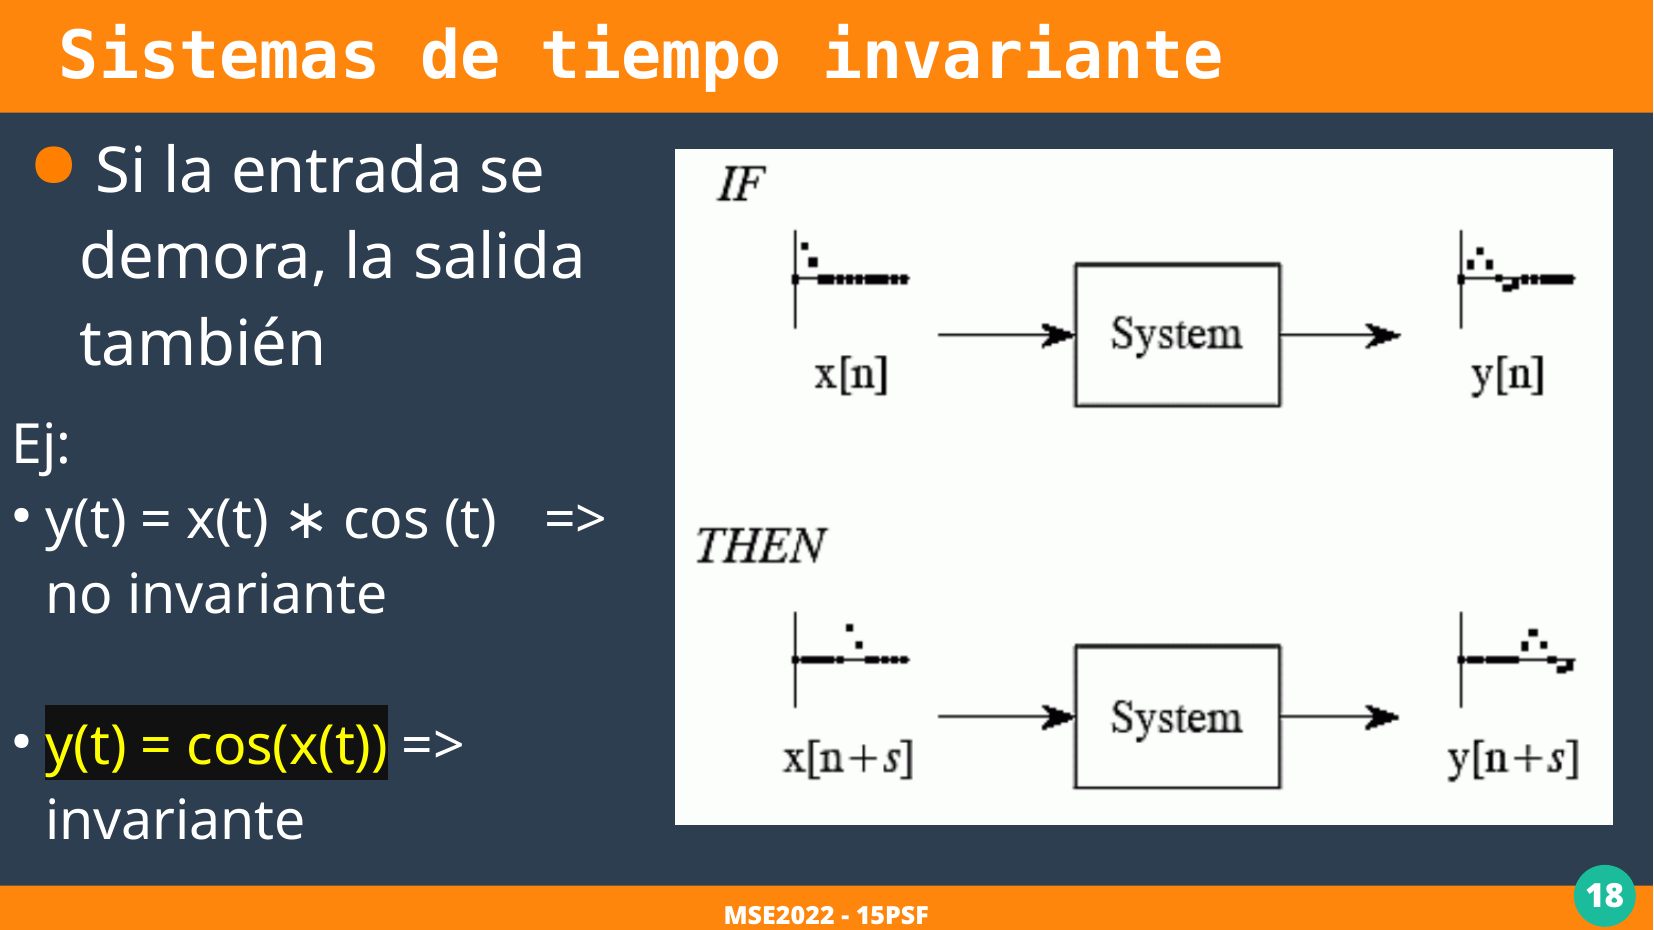

# Sistemas de tiempo invariante
 Si la entrada se demora, la salida también
Ej:
y(t) = x(t) ∗ cos (t)		=> no invariante
y(t) = cos(x(t))			=> invariante
MSE2022 - 15PSF